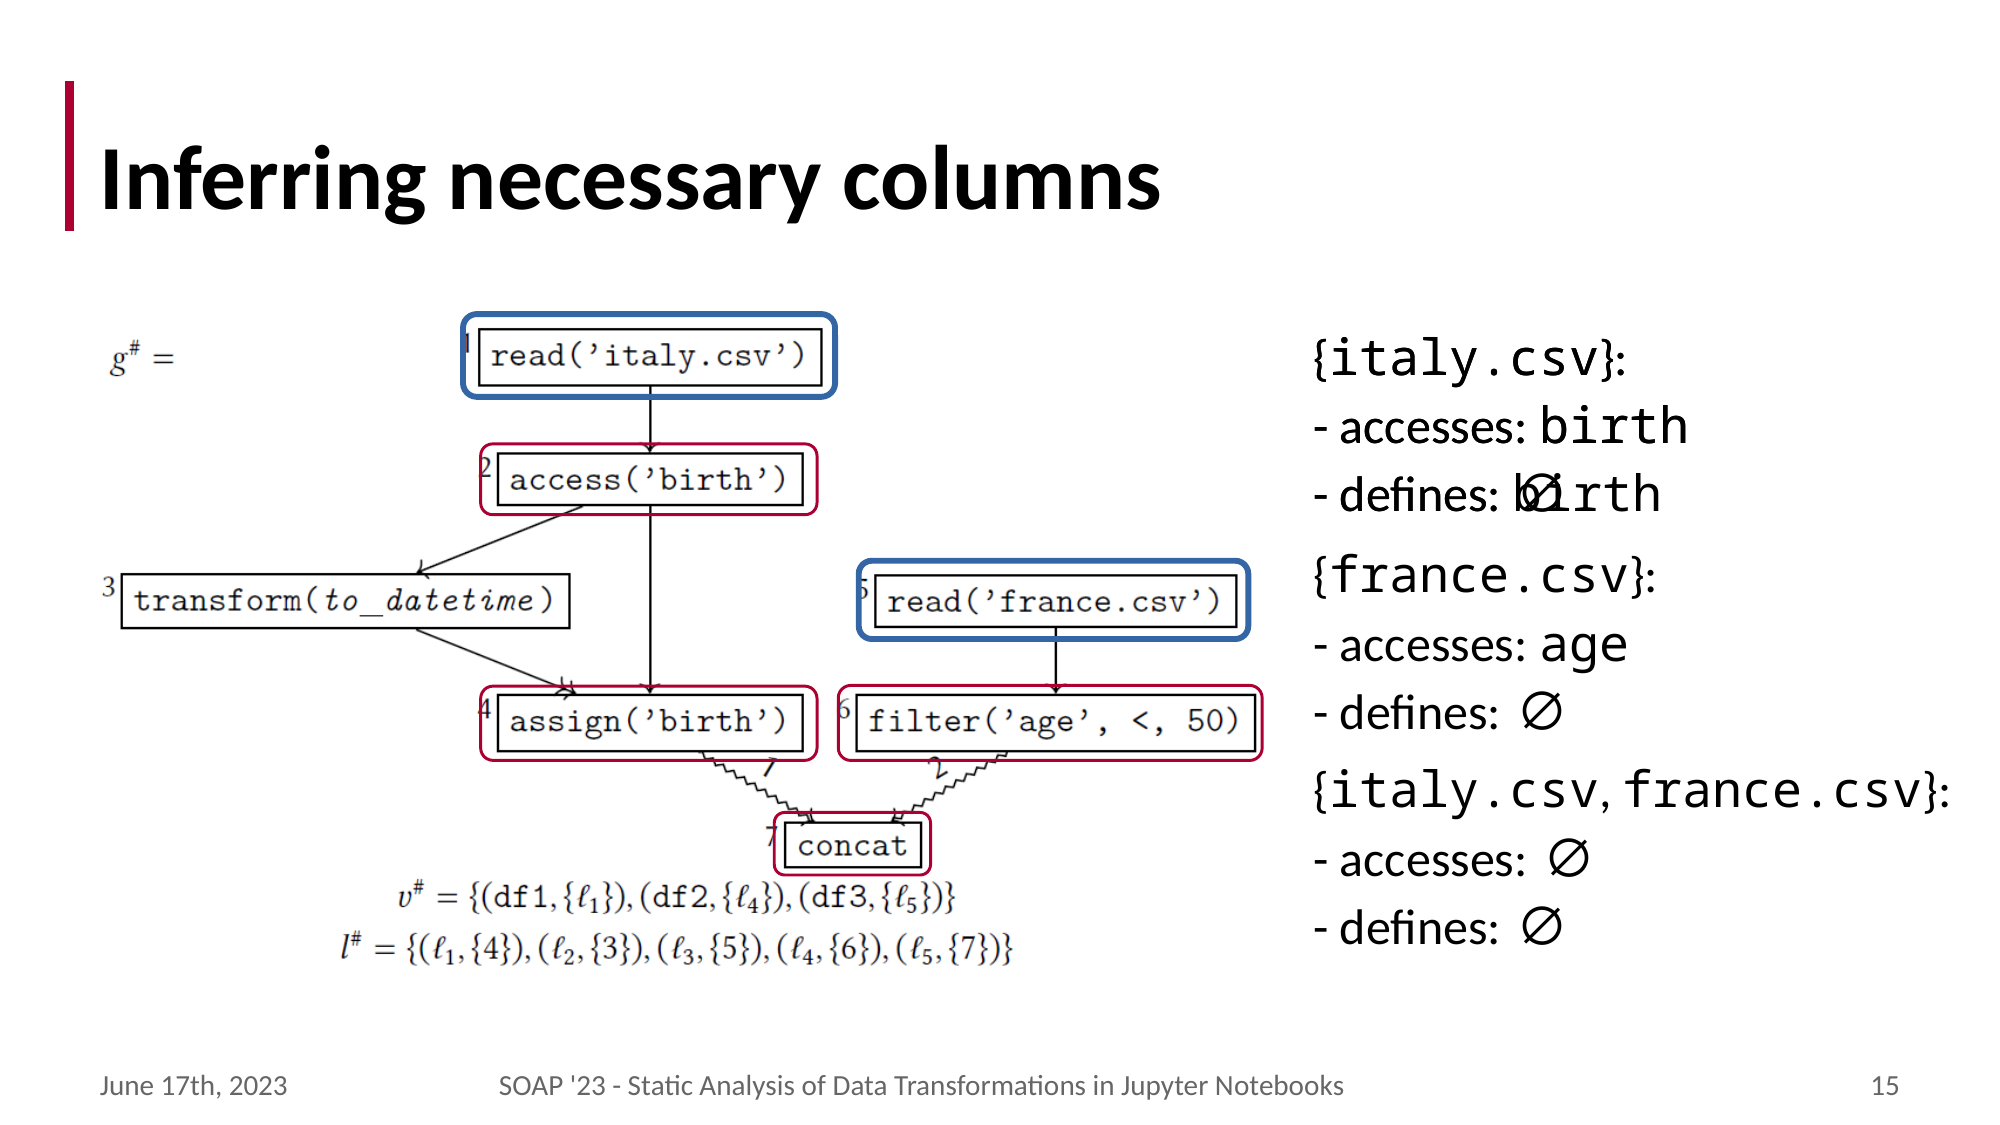

# Inferring necessary columns
{italy.csv}:
- accesses: birth
- defines: ∅
{italy.csv}:
- accesses: birth
- defines: birth
{france.csv}:
- accesses: age
- defines: ∅
{italy.csv, france.csv}:
- accesses: ∅
- defines: ∅
June 17th, 2023
SOAP '23 - Static Analysis of Data Transformations in Jupyter Notebooks
15